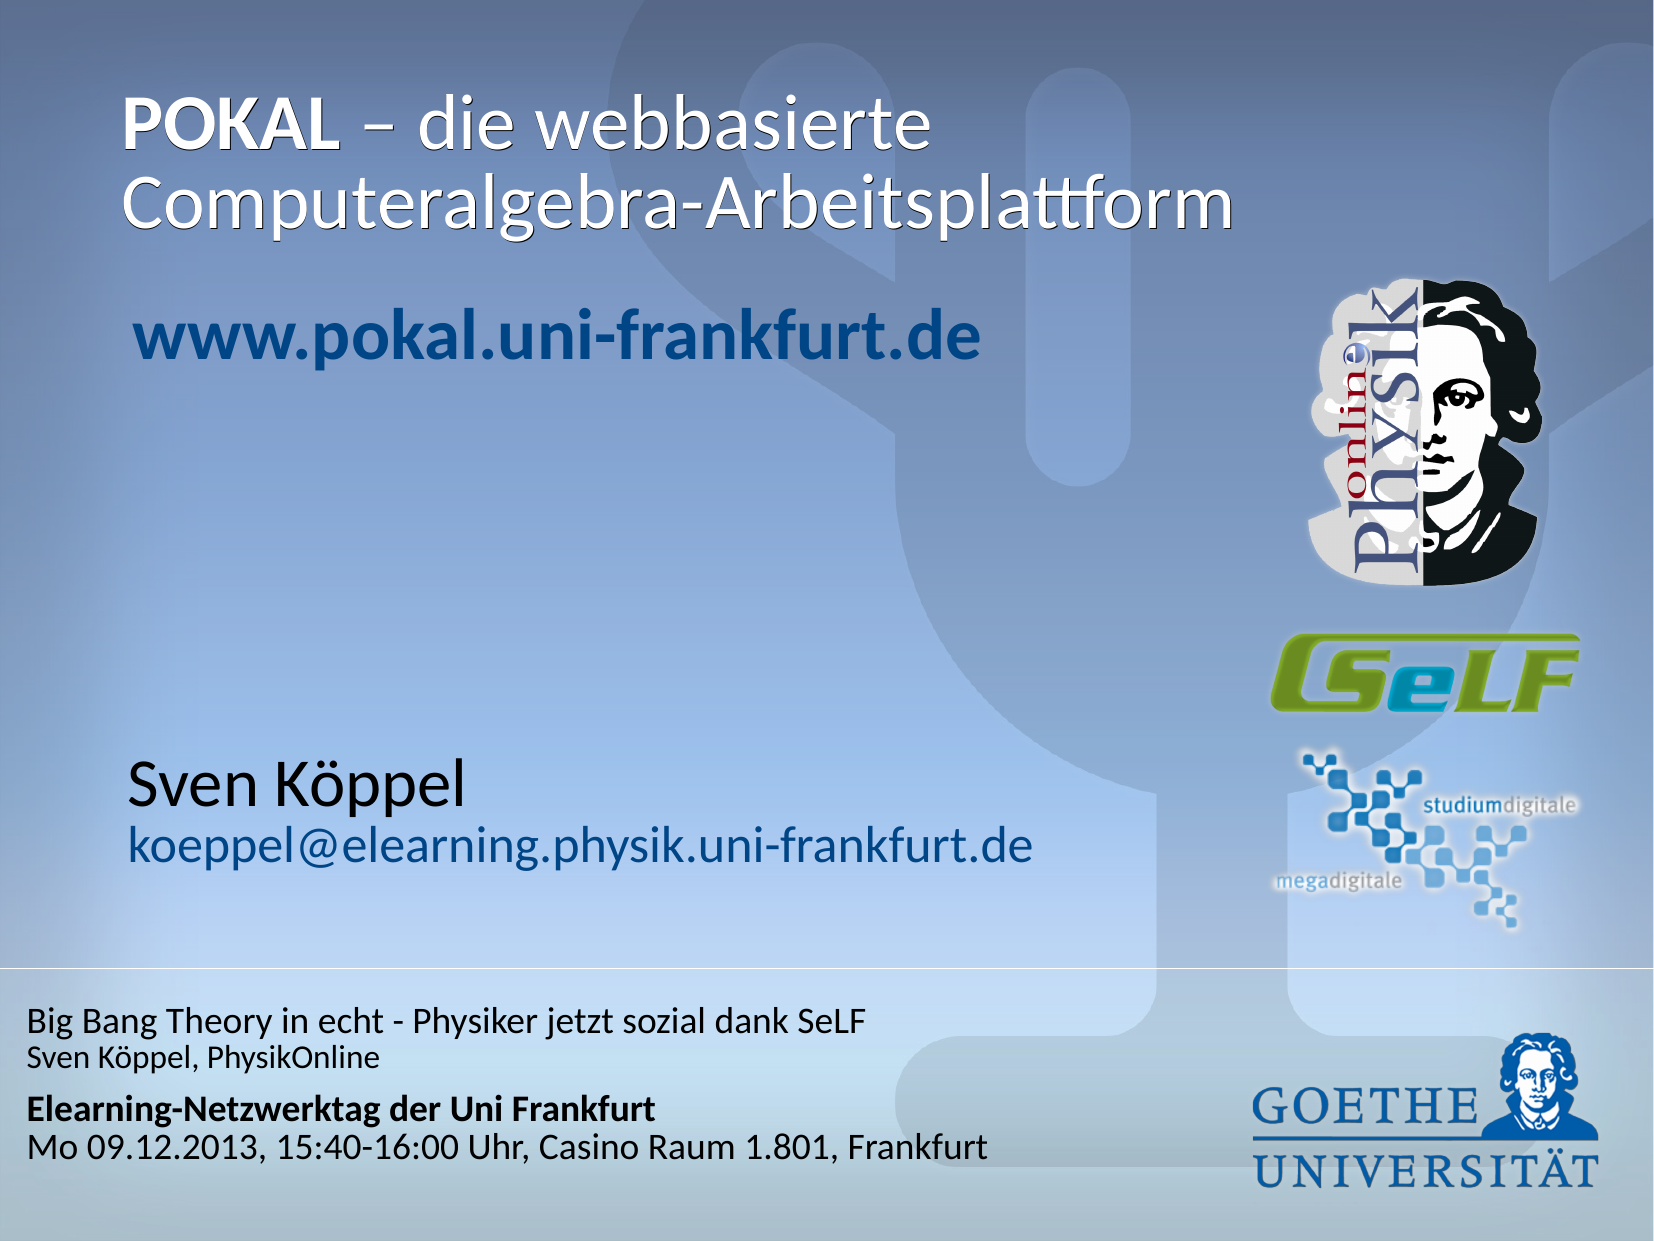

POKAL – die webbasierte Computeralgebra-Arbeitsplattform
www.pokal.uni-frankfurt.de
Sven Köppel
koeppel@elearning.physik.uni-frankfurt.de
Big Bang Theory in echt - Physiker jetzt sozial dank SeLF
Sven Köppel, PhysikOnline
Elearning-Netzwerktag der Uni Frankfurt
Mo 09.12.2013, 15:40-16:00 Uhr, Casino Raum 1.801, Frankfurt